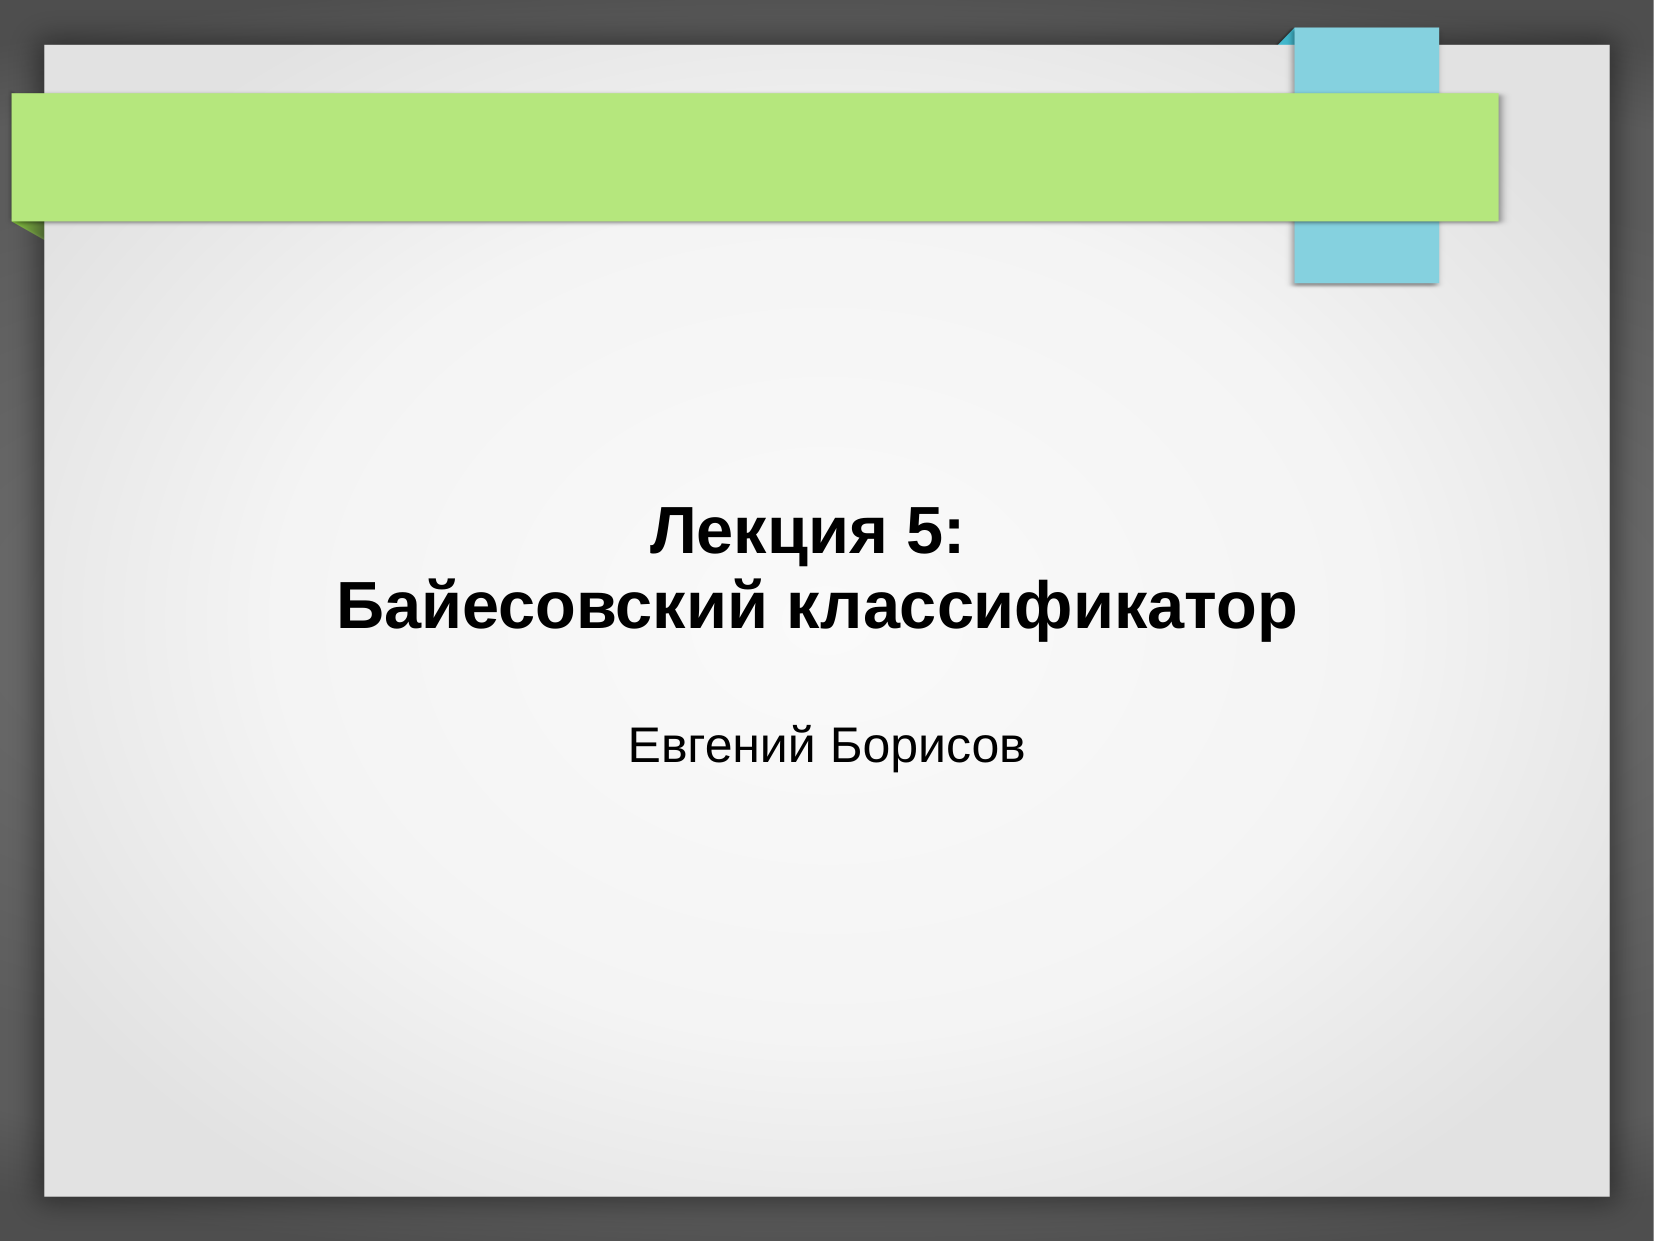

# Лекция 5:
Байесовский классификатор
Евгений Борисов